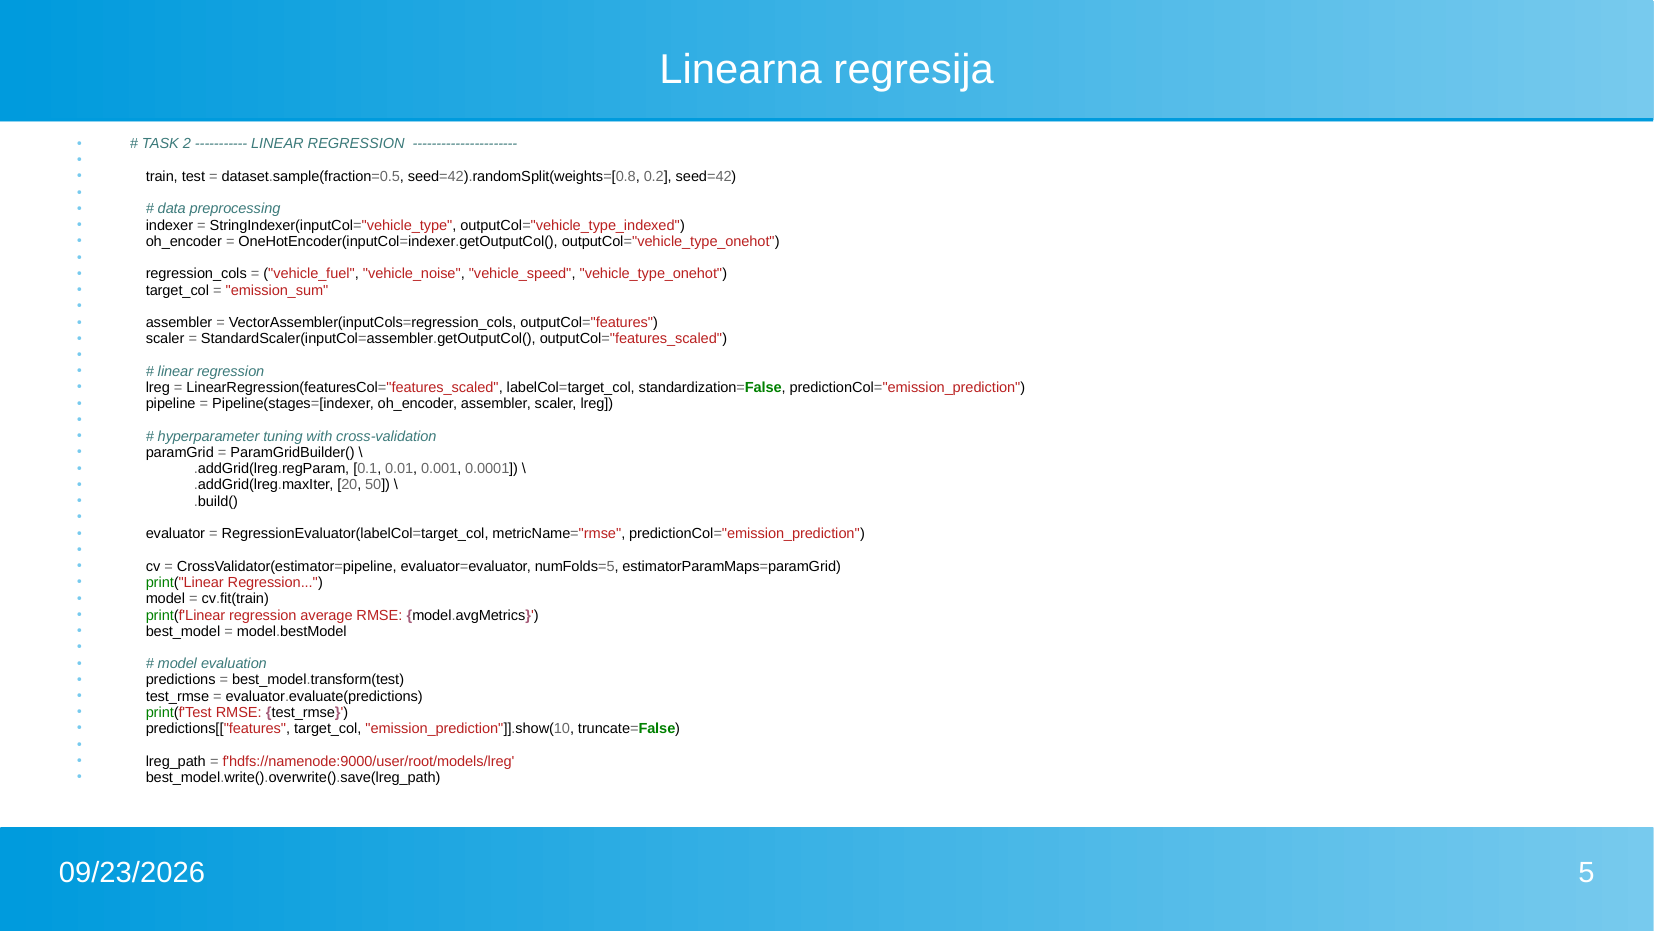

# Linearna regresija
# TASK 2 ----------- LINEAR REGRESSION ----------------------
 train, test = dataset.sample(fraction=0.5, seed=42).randomSplit(weights=[0.8, 0.2], seed=42)
 # data preprocessing
 indexer = StringIndexer(inputCol="vehicle_type", outputCol="vehicle_type_indexed")
 oh_encoder = OneHotEncoder(inputCol=indexer.getOutputCol(), outputCol="vehicle_type_onehot")
 regression_cols = ("vehicle_fuel", "vehicle_noise", "vehicle_speed", "vehicle_type_onehot")
 target_col = "emission_sum"
 assembler = VectorAssembler(inputCols=regression_cols, outputCol="features")
 scaler = StandardScaler(inputCol=assembler.getOutputCol(), outputCol="features_scaled")
 # linear regression
 lreg = LinearRegression(featuresCol="features_scaled", labelCol=target_col, standardization=False, predictionCol="emission_prediction")
 pipeline = Pipeline(stages=[indexer, oh_encoder, assembler, scaler, lreg])
 # hyperparameter tuning with cross-validation
 paramGrid = ParamGridBuilder() \
 .addGrid(lreg.regParam, [0.1, 0.01, 0.001, 0.0001]) \
 .addGrid(lreg.maxIter, [20, 50]) \
 .build()
 evaluator = RegressionEvaluator(labelCol=target_col, metricName="rmse", predictionCol="emission_prediction")
 cv = CrossValidator(estimator=pipeline, evaluator=evaluator, numFolds=5, estimatorParamMaps=paramGrid)
 print("Linear Regression...")
 model = cv.fit(train)
 print(f'Linear regression average RMSE: {model.avgMetrics}')
 best_model = model.bestModel
 # model evaluation
 predictions = best_model.transform(test)
 test_rmse = evaluator.evaluate(predictions)
 print(f'Test RMSE: {test_rmse}')
 predictions[["features", target_col, "emission_prediction"]].show(10, truncate=False)
 lreg_path = f'hdfs://namenode:9000/user/root/models/lreg'
 best_model.write().overwrite().save(lreg_path)
5